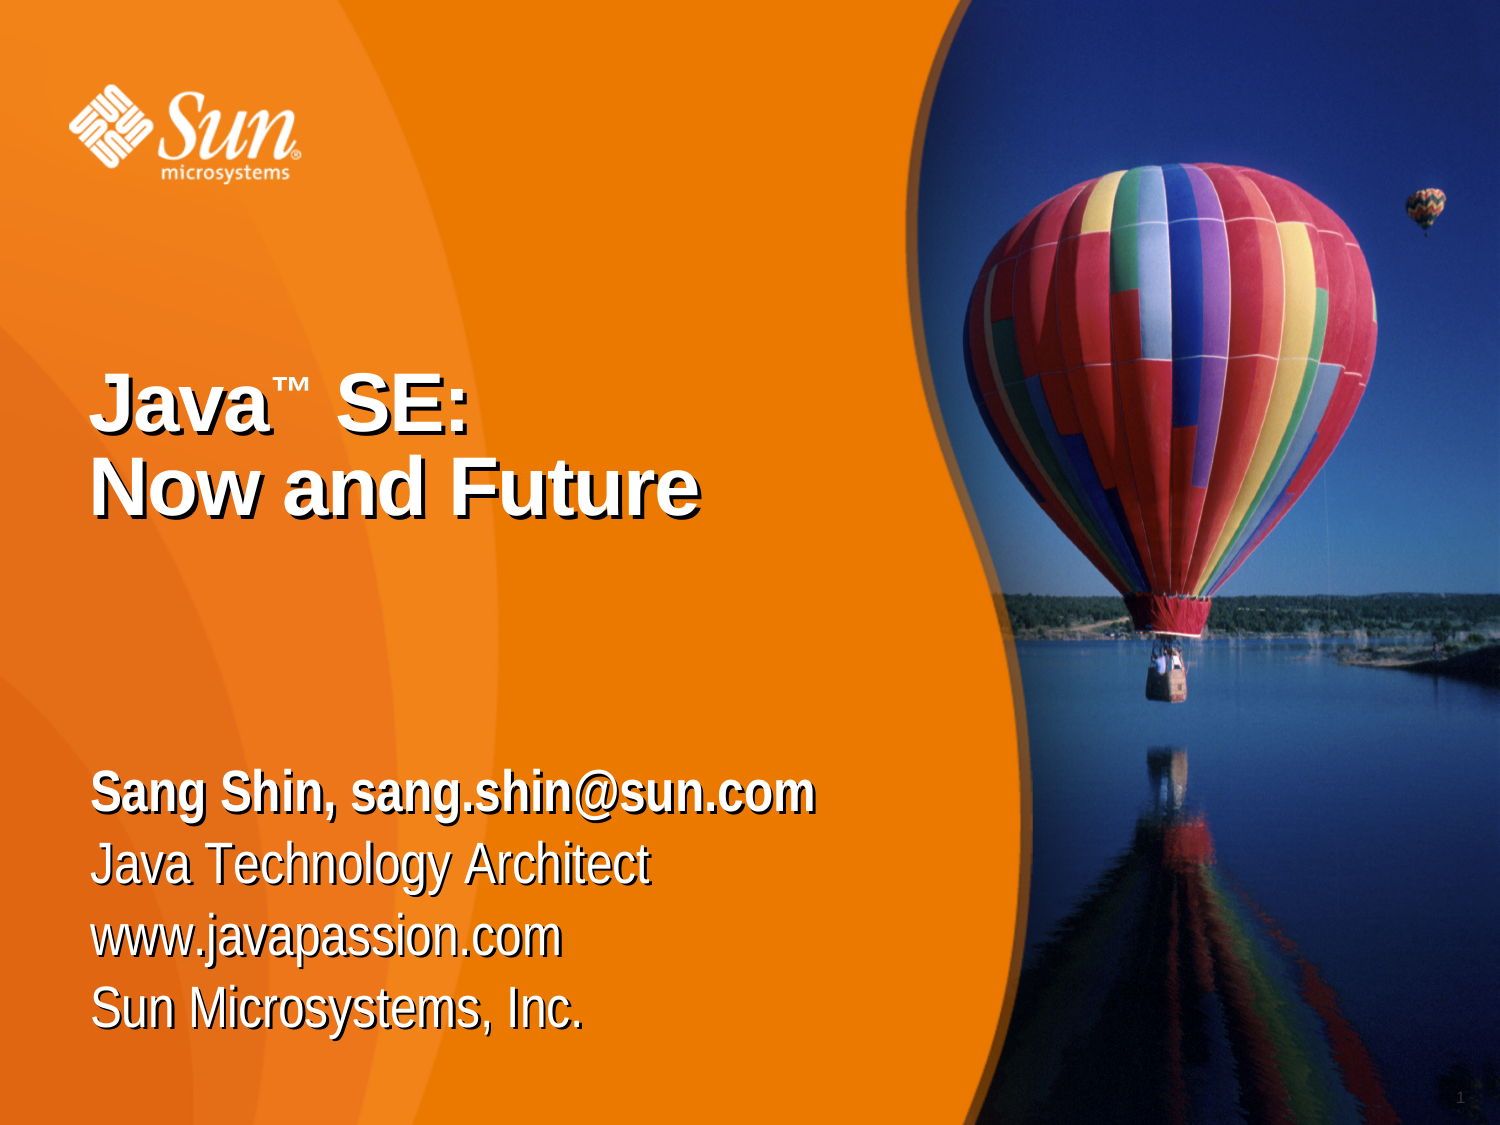

# Java™ SE: Now and Future
Sang Shin, sang.shin@sun.com
Java Technology Architect
www.javapassion.com
Sun Microsystems, Inc.